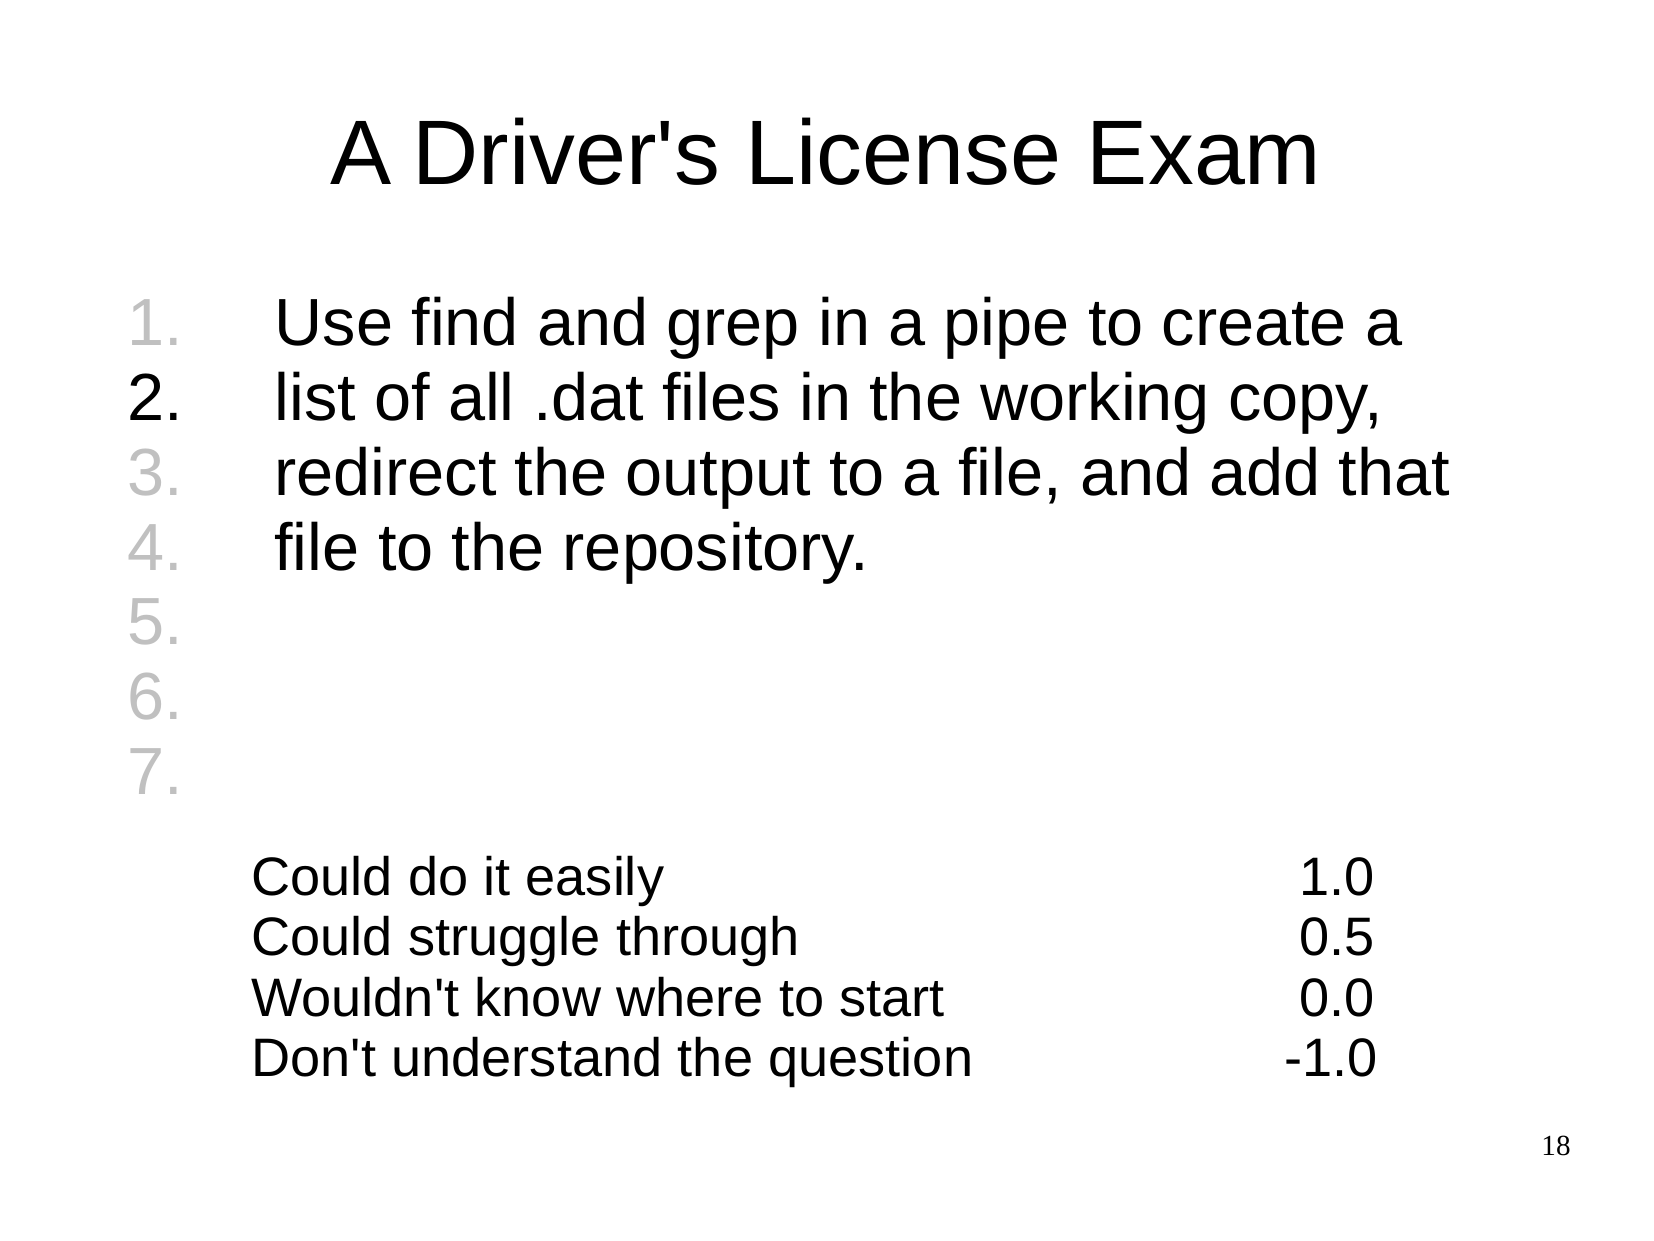

# A Driver's License Exam
1.		Use find and grep in a pipe to create a
2.		list of all .dat files in the working copy,
3.		redirect the output to a file, and add that
4.		file to the repository.
5.
6.
7.
Could do it easily									 1.0
Could struggle through							 0.5
Wouldn't know where to start					 0.0
Don't understand the question					-1.0
18